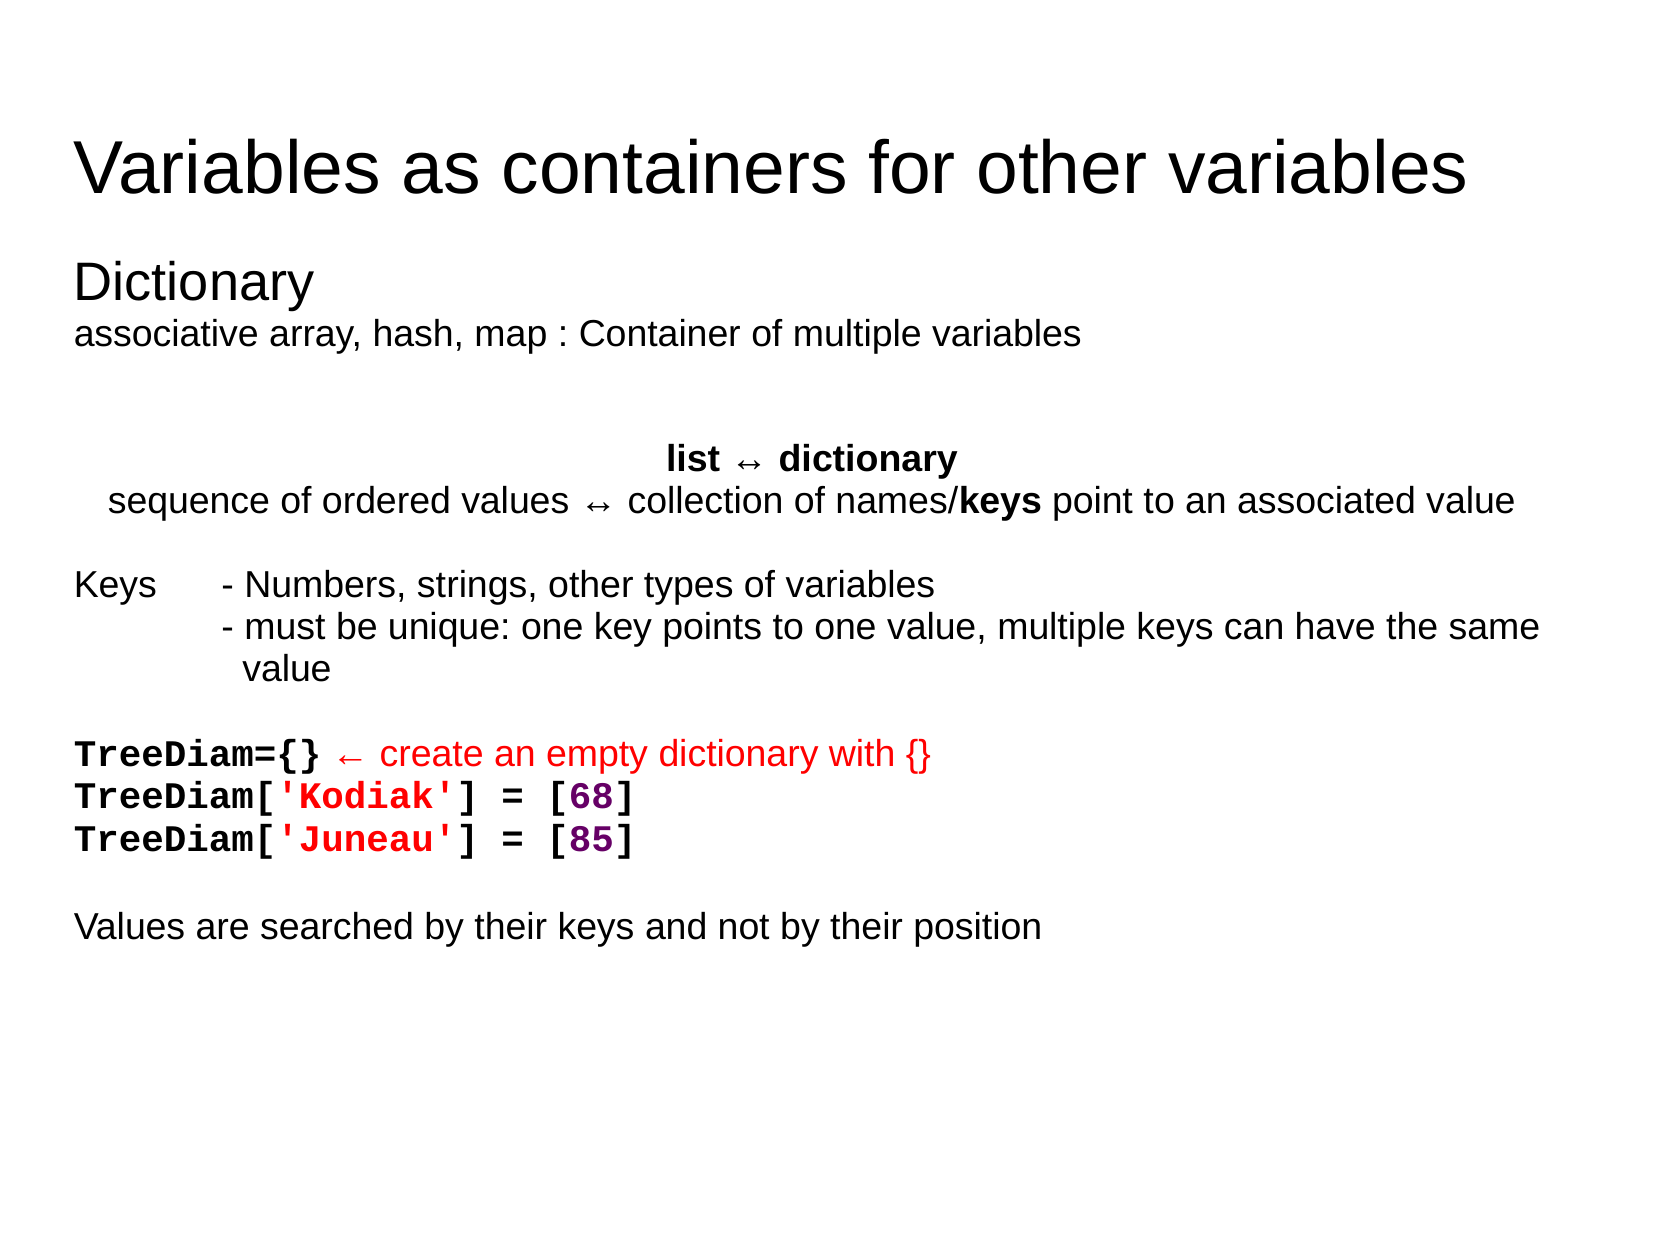

Variables as containers for other variables
Dictionary
associative array, hash, map : Container of multiple variables
list ↔ dictionary
sequence of ordered values ↔ collection of names/keys point to an associated value
Keys 	- Numbers, strings, other types of variables
		- must be unique: one key points to one value, multiple keys can have the same
 		 value
TreeDiam={} ← create an empty dictionary with {}
TreeDiam['Kodiak'] = [68]
TreeDiam['Juneau'] = [85]
Values are searched by their keys and not by their position